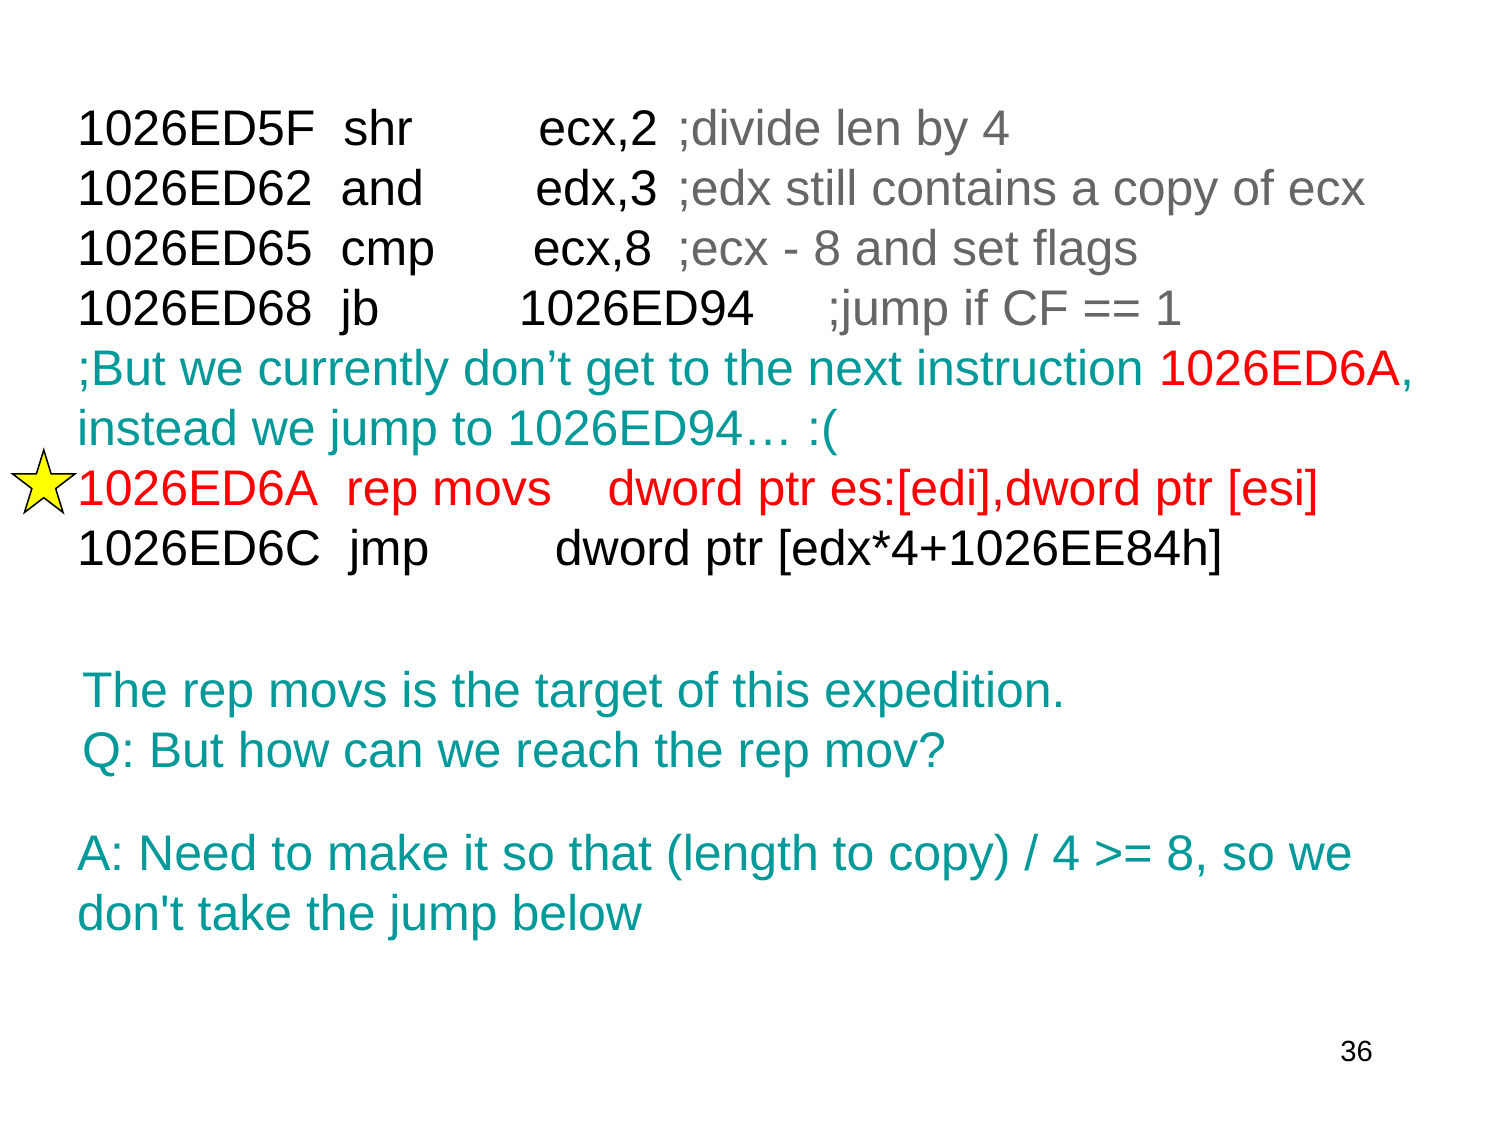

1026ED5F shr ecx,2	;divide len by 4
1026ED62 and edx,3	;edx still contains a copy of ecx
1026ED65 cmp ecx,8	;ecx - 8 and set flags
1026ED68 jb 1026ED94	;jump if CF == 1
;But we currently don’t get to the next instruction 1026ED6A,
instead we jump to 1026ED94… :(
1026ED6A rep movs dword ptr es:[edi],dword ptr [esi]
1026ED6C jmp dword ptr [edx*4+1026EE84h]
The rep movs is the target of this expedition.
Q: But how can we reach the rep mov?
A: Need to make it so that (length to copy) / 4 >= 8, so we
don't take the jump below